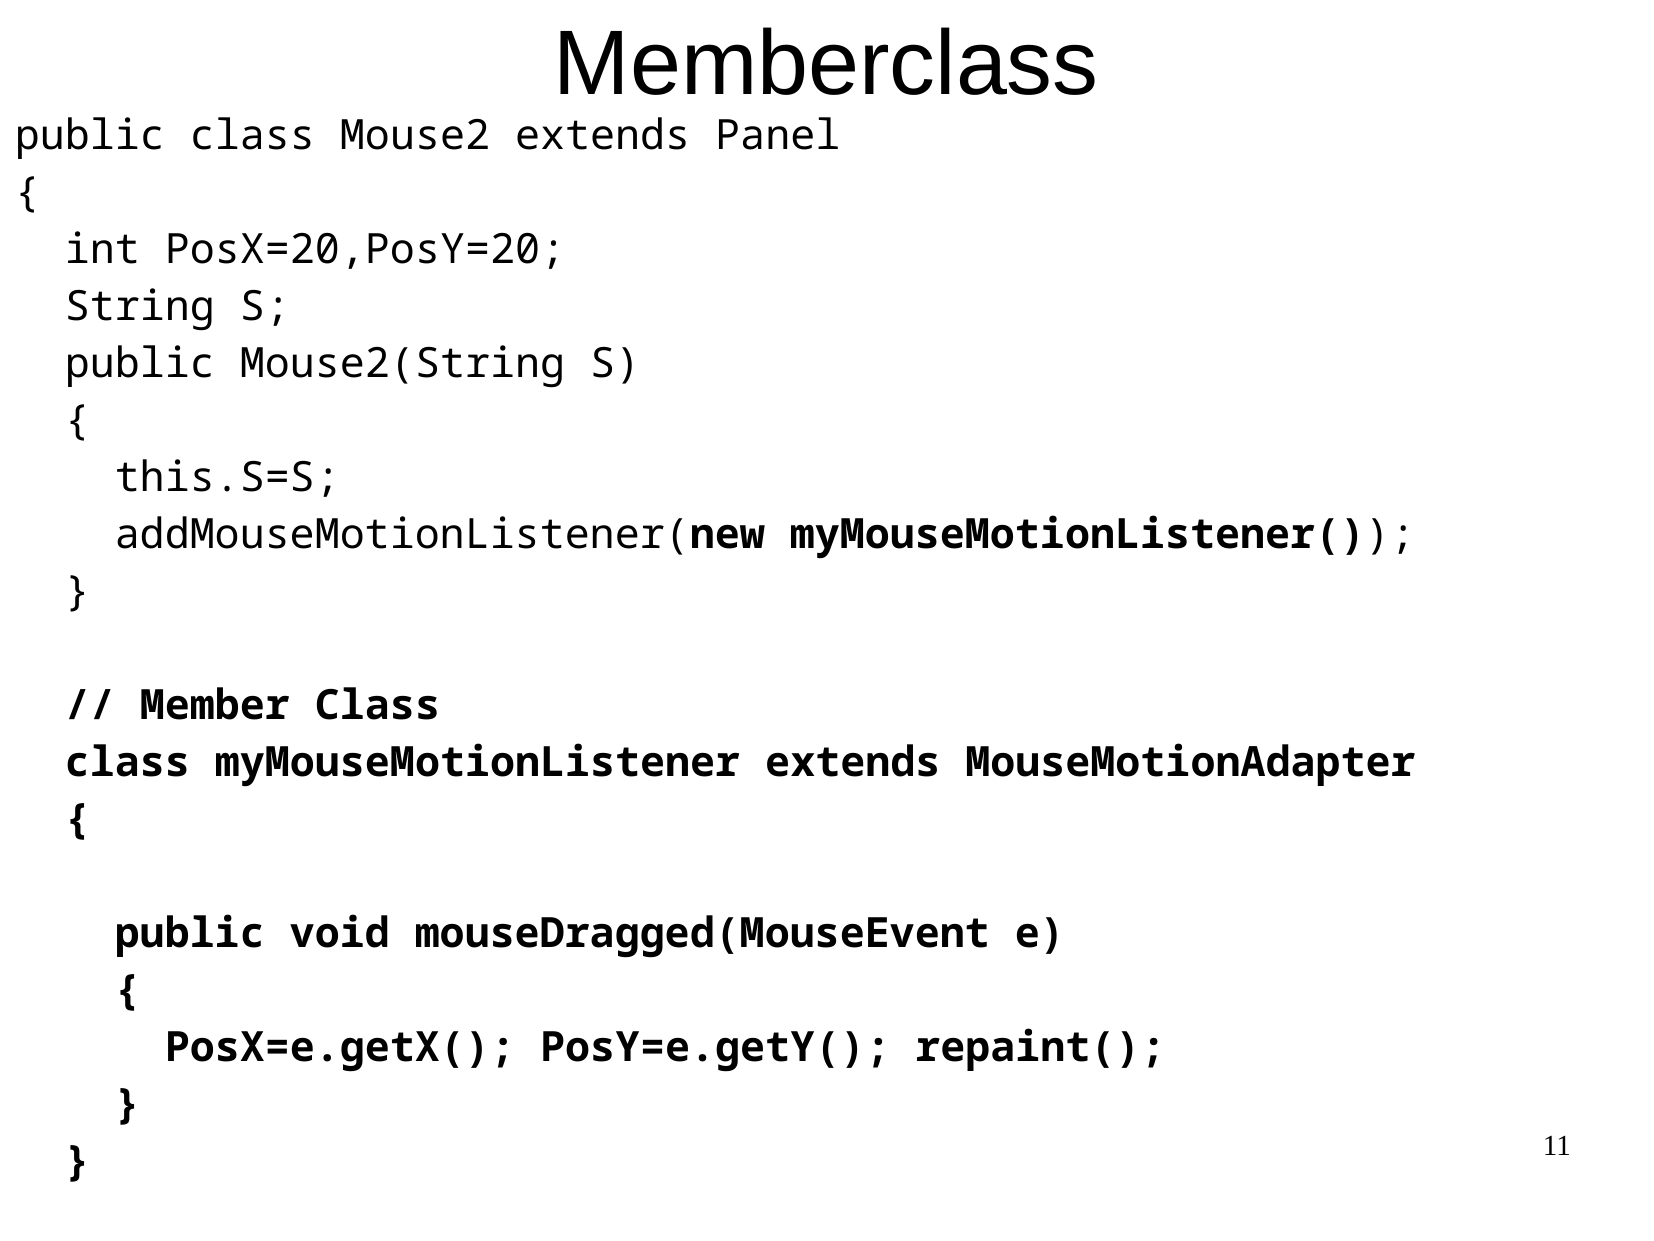

# Memberclass
public class Mouse2 extends Panel
{
 int PosX=20,PosY=20;
 String S;
 public Mouse2(String S)
 {
 this.S=S;
 addMouseMotionListener(new myMouseMotionListener());
 }
 // Member Class
 class myMouseMotionListener extends MouseMotionAdapter
 {
 public void mouseDragged(MouseEvent e)
 {
 PosX=e.getX(); PosY=e.getY(); repaint();
 }
 }
 public void paint(Graphics g) {g.drawString(S,PosX,PosY); }
 public static void main(String args[]) { . . . }
}
11